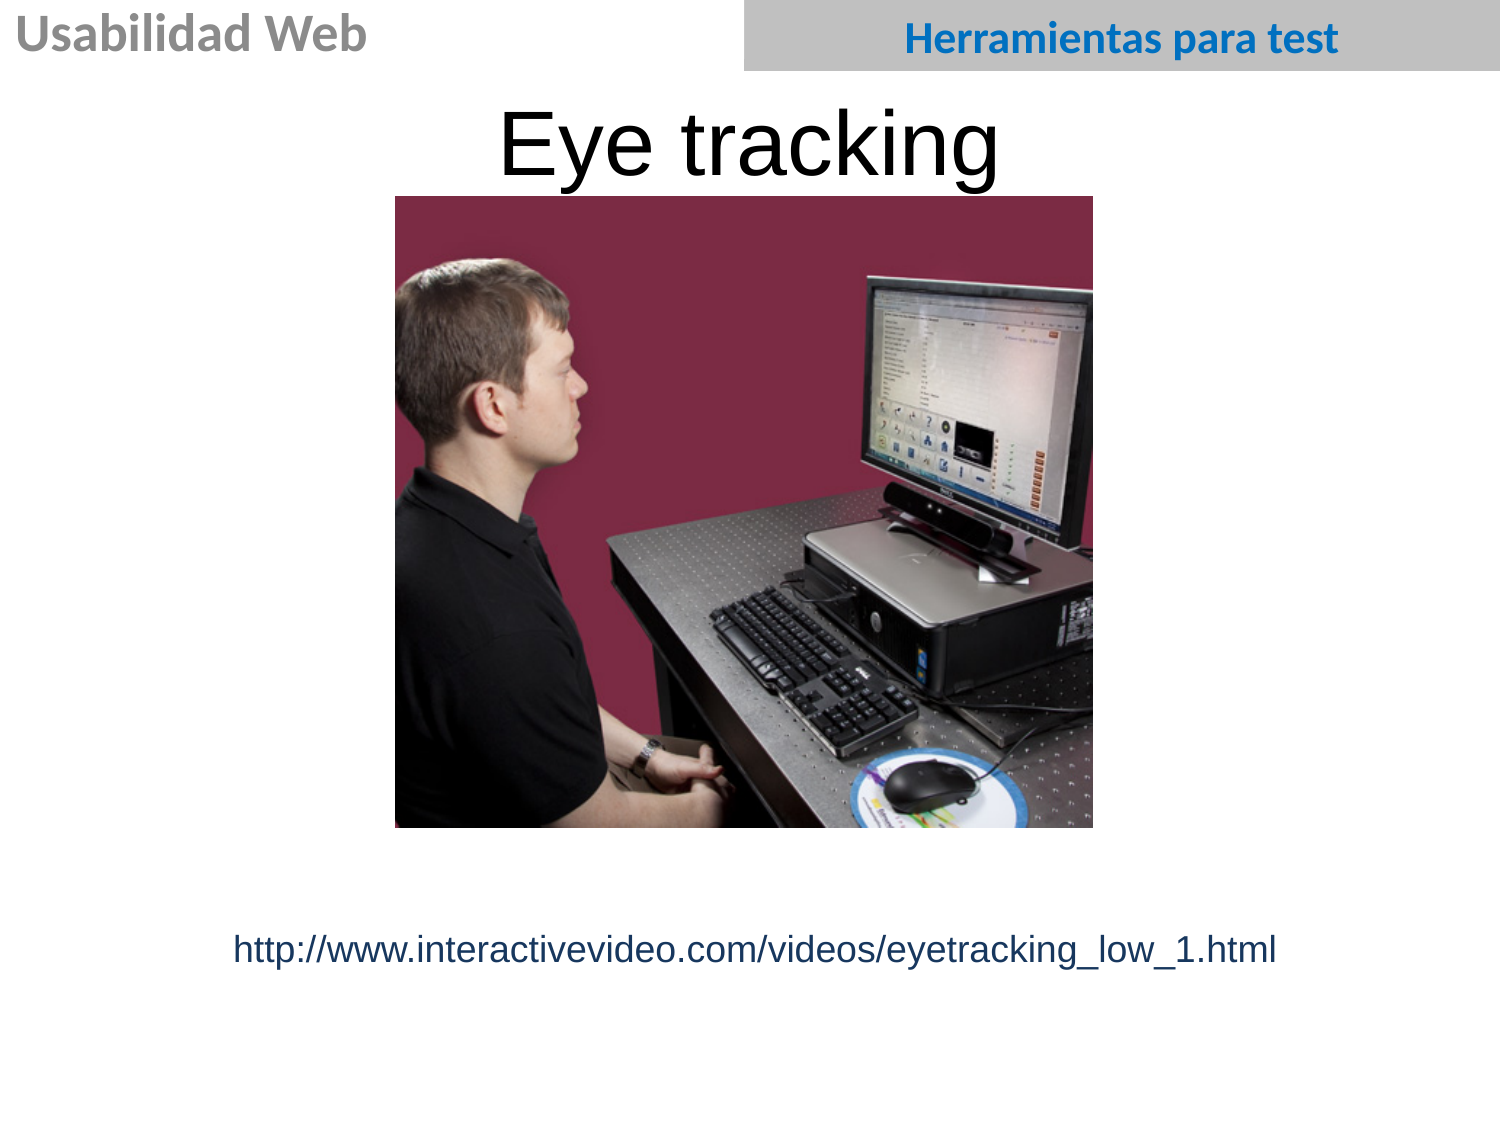

Usabilidad Web
# Herramientas para test
Eye tracking
http://www.interactivevideo.com/videos/eyetracking_low_1.html